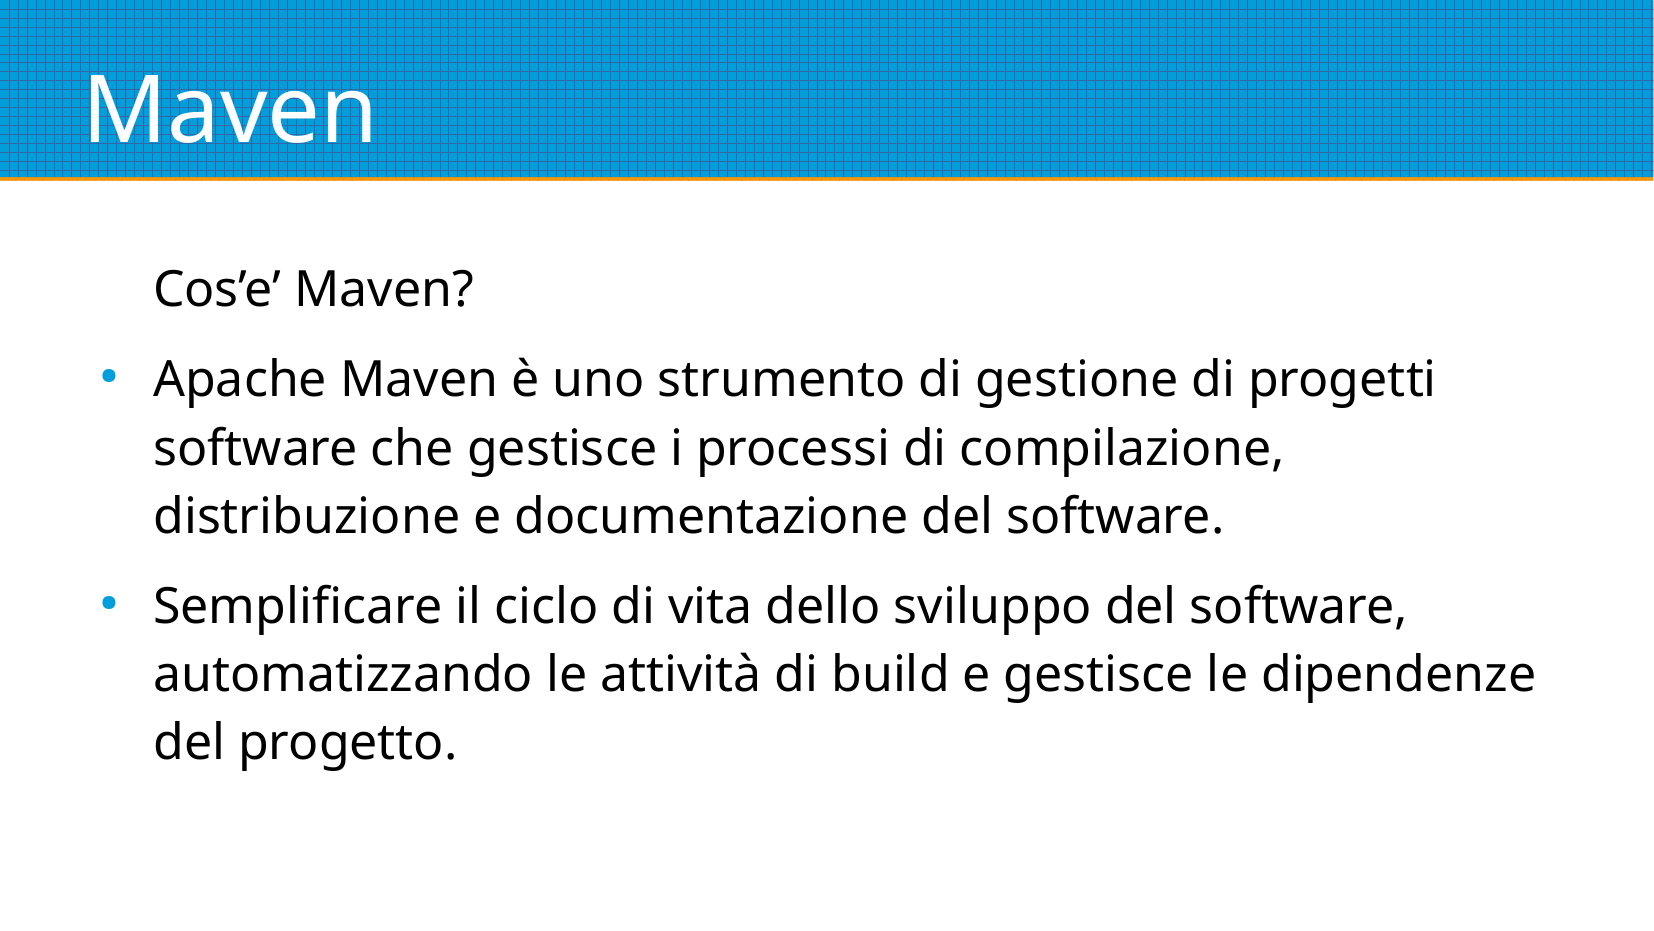

# Maven
Cos’e’ Maven?
Apache Maven è uno strumento di gestione di progetti software che gestisce i processi di compilazione, distribuzione e documentazione del software.
Semplificare il ciclo di vita dello sviluppo del software, automatizzando le attività di build e gestisce le dipendenze del progetto.